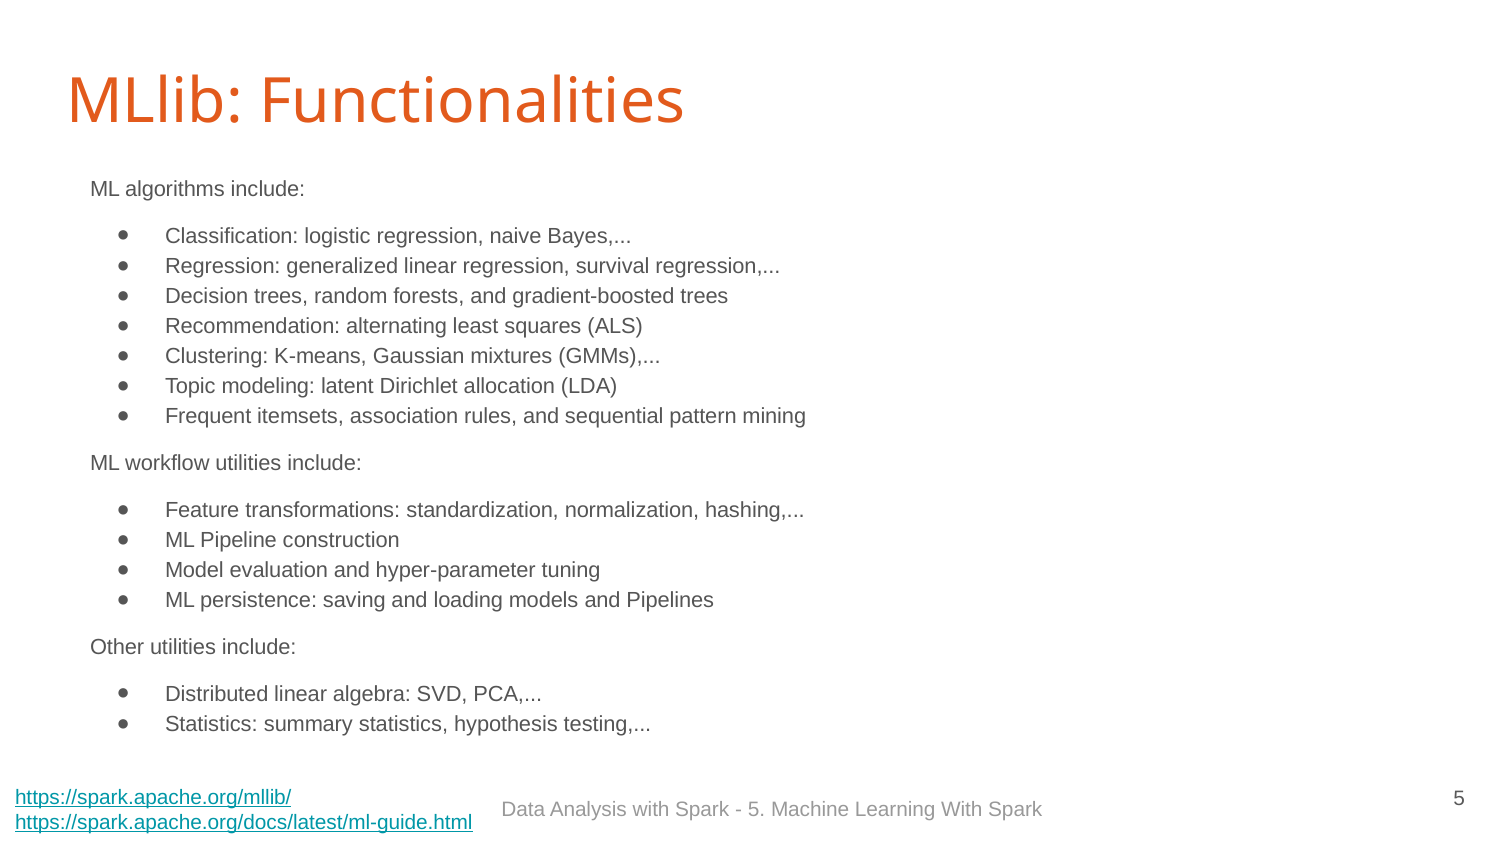

# MLlib: Functionalities
ML algorithms include:
Classification: logistic regression, naive Bayes,...
Regression: generalized linear regression, survival regression,...
Decision trees, random forests, and gradient-boosted trees
Recommendation: alternating least squares (ALS)
Clustering: K-means, Gaussian mixtures (GMMs),...
Topic modeling: latent Dirichlet allocation (LDA)
Frequent itemsets, association rules, and sequential pattern mining
ML workflow utilities include:
Feature transformations: standardization, normalization, hashing,...
ML Pipeline construction
Model evaluation and hyper-parameter tuning
ML persistence: saving and loading models and Pipelines
Other utilities include:
Distributed linear algebra: SVD, PCA,...
Statistics: summary statistics, hypothesis testing,...
https://spark.apache.org/mllib/
https://spark.apache.org/docs/latest/ml-guide.html
Data Analysis with Spark - 5. Machine Learning With Spark